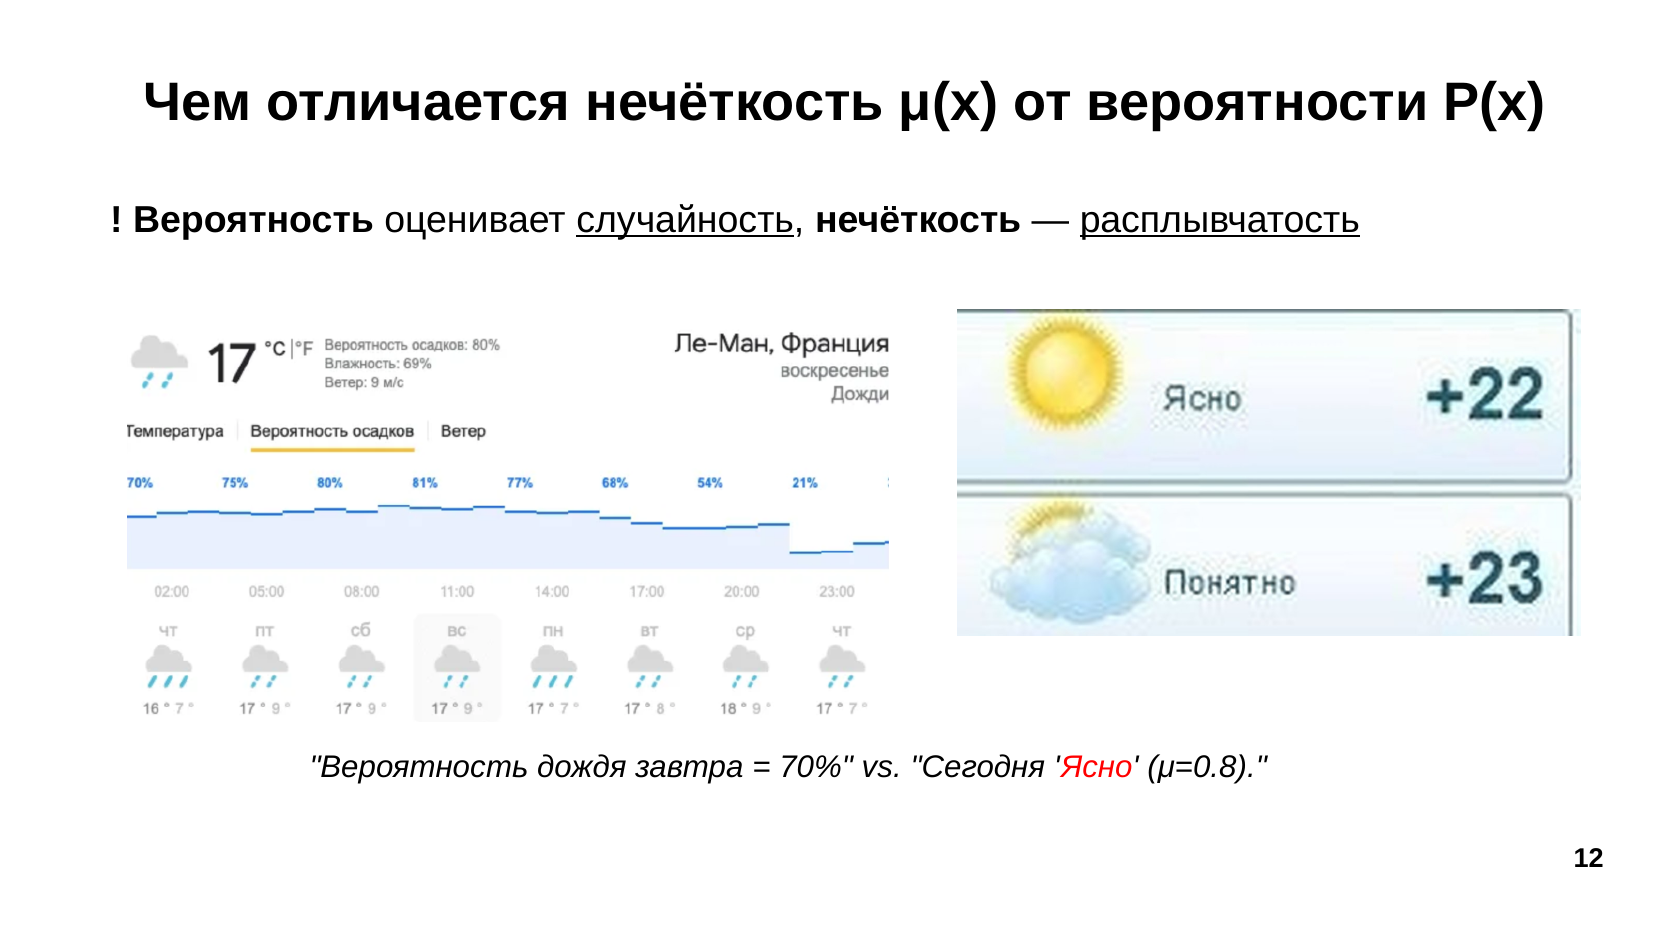

# Чем отличается нечёткость μ(х) от вероятности Р(х)
! Вероятность оценивает случайность, нечёткость — расплывчатость
"Вероятность дождя завтра = 70%" vs. "Сегодня 'Ясно' (μ=0.8)."
12